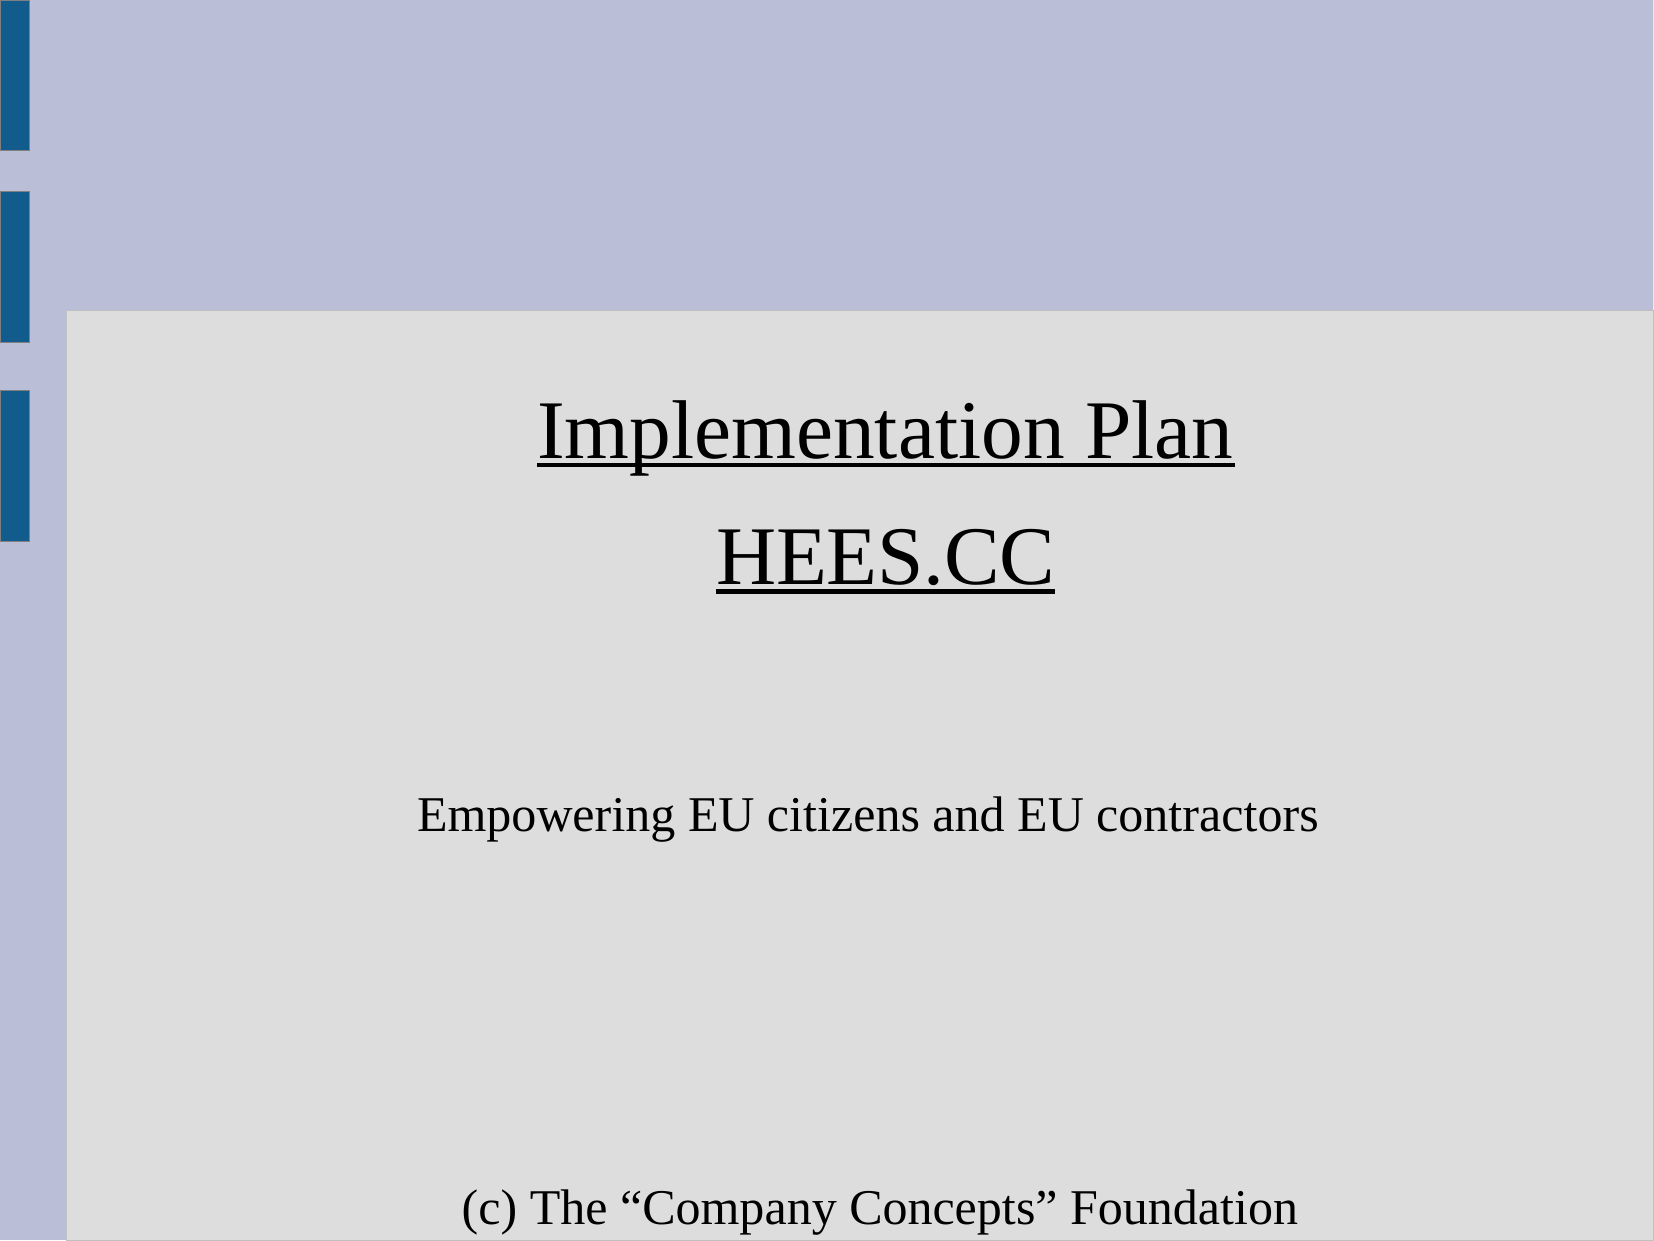

#
Implementation Plan
HEES.CC
Empowering EU citizens and EU contractors
(c) The “Company Concepts” Foundation